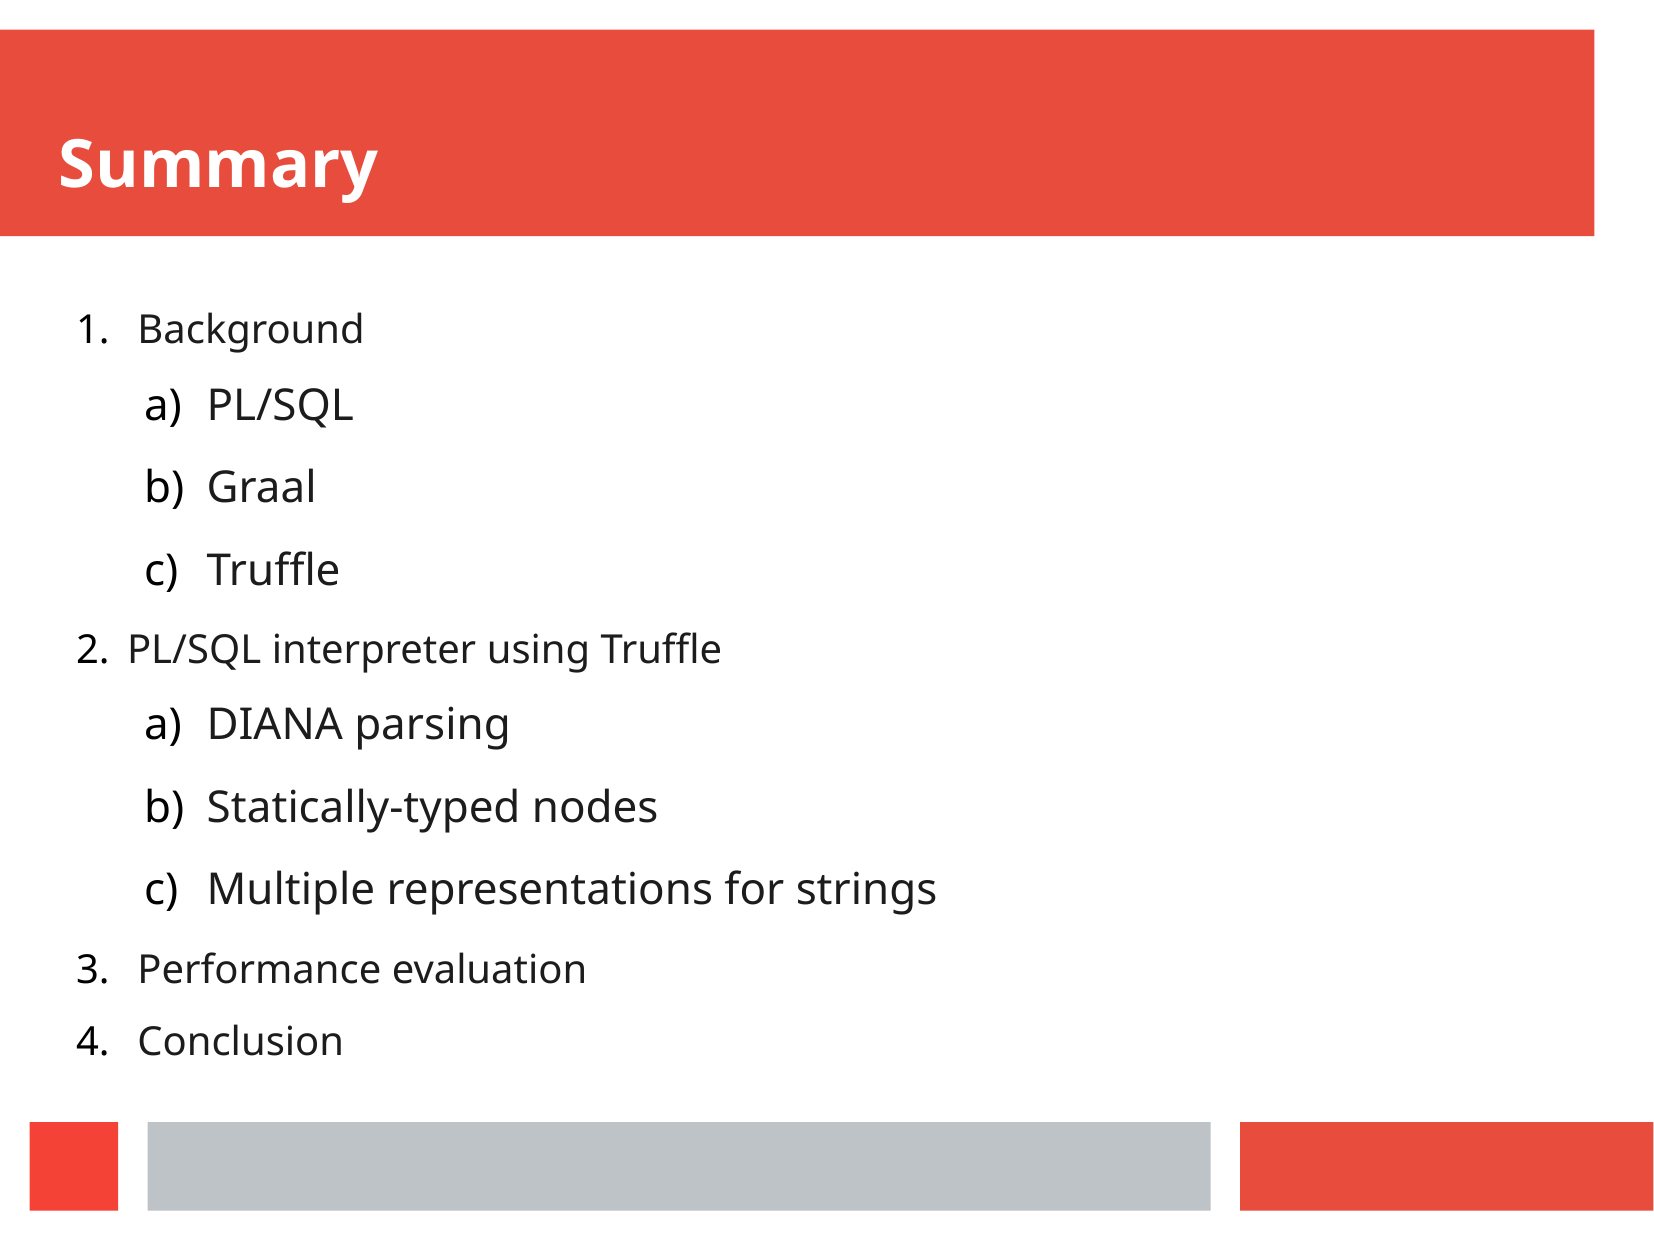

# Summary
 Background
 PL/SQL
 Graal
 Truffle
PL/SQL interpreter using Truffle
 DIANA parsing
 Statically-typed nodes
 Multiple representations for strings
 Performance evaluation
 Conclusion